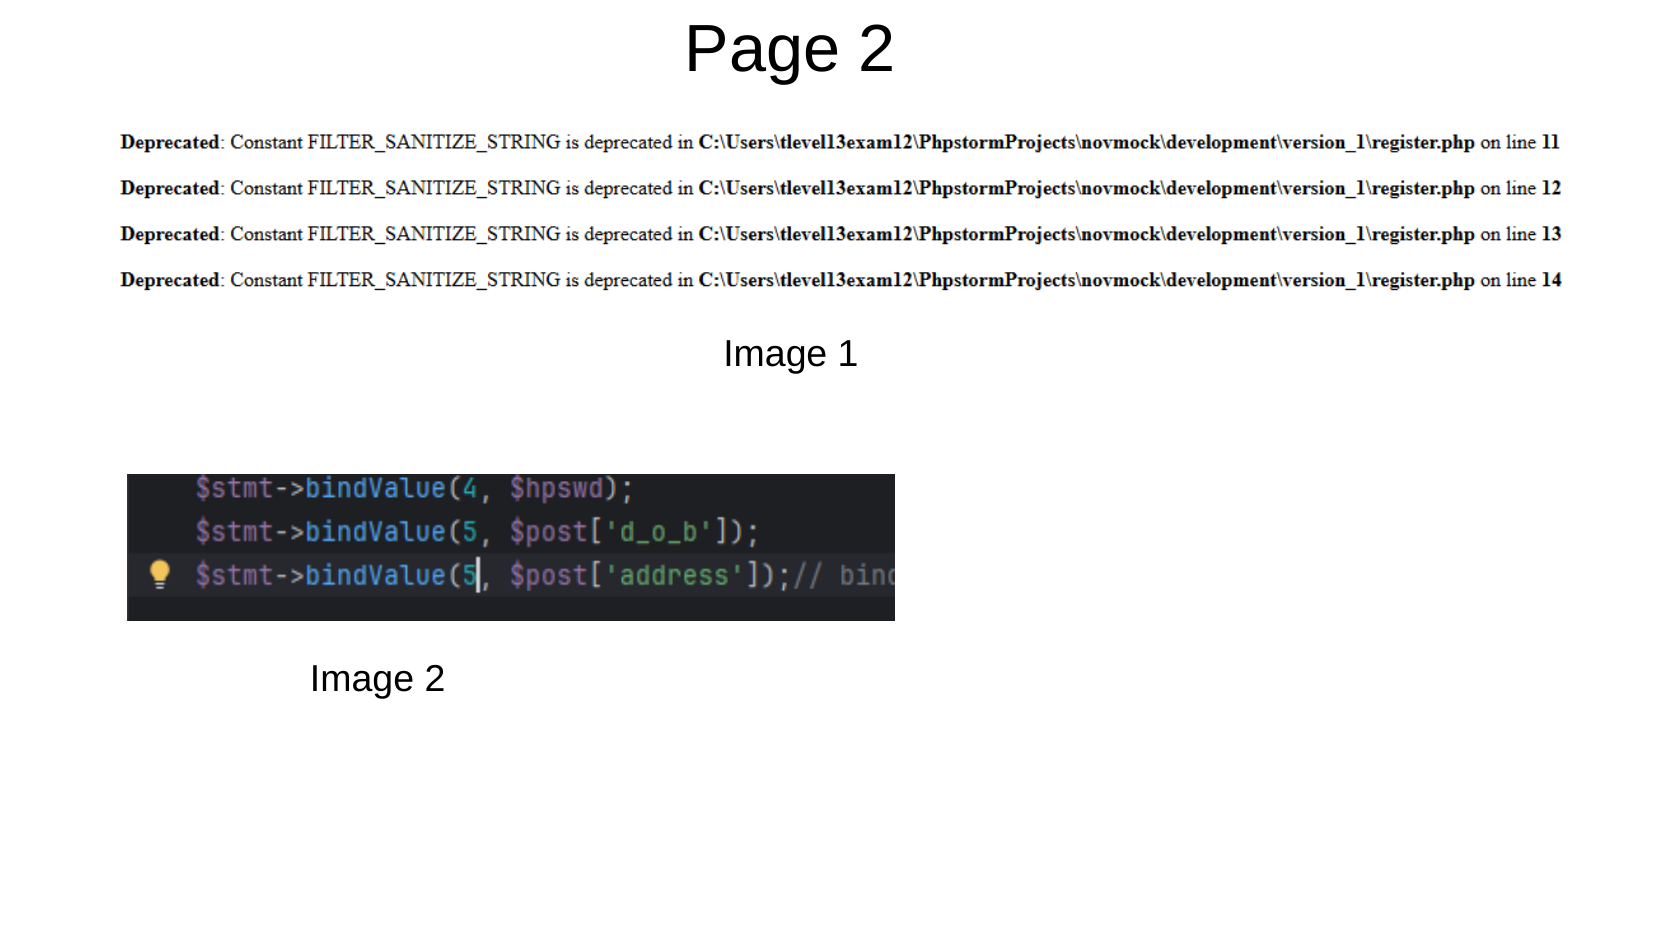

# Page 2
Image 1
Image 2